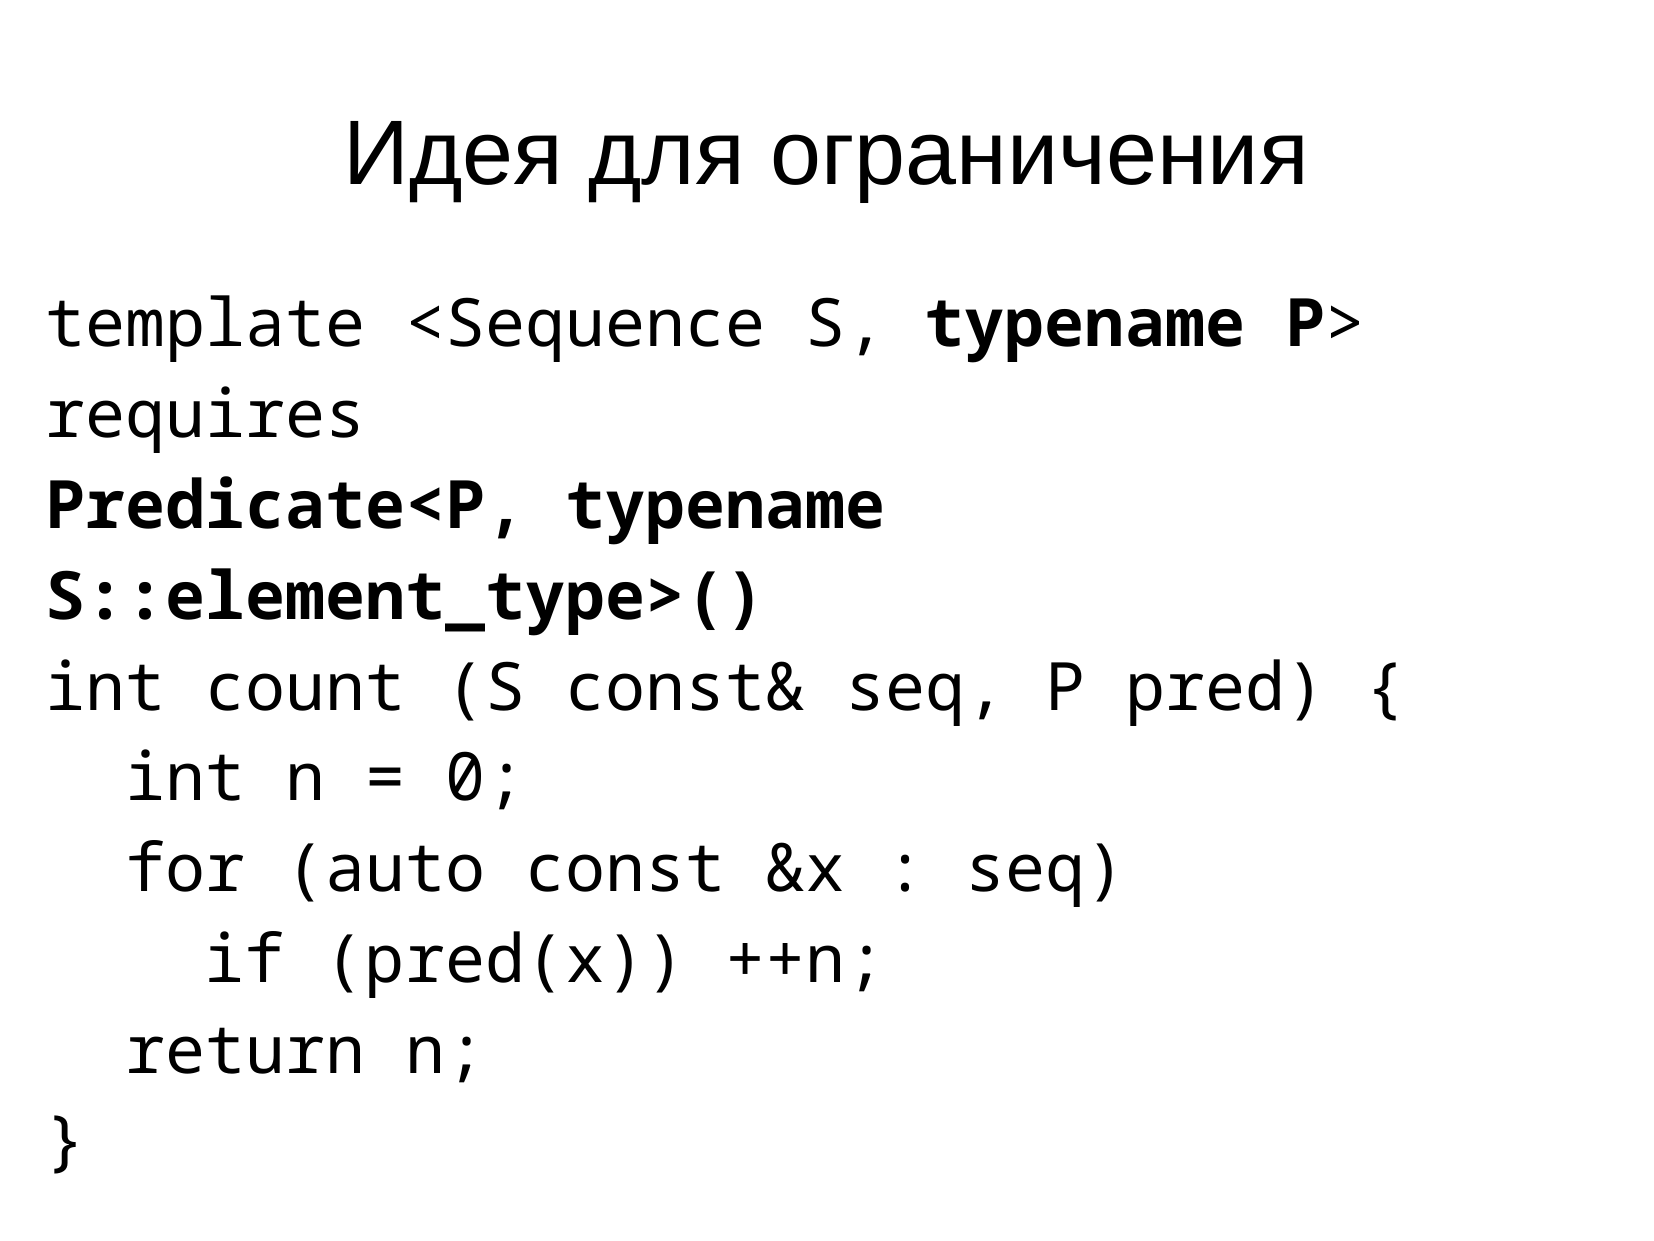

# Идея для ограничения
template <Sequence S, typename P>
requires
Predicate<P, typename S::element_type>()
int count (S const& seq, P pred) {
 int n = 0;
 for (auto const &x : seq)
 if (pred(x)) ++n;
 return n;
}